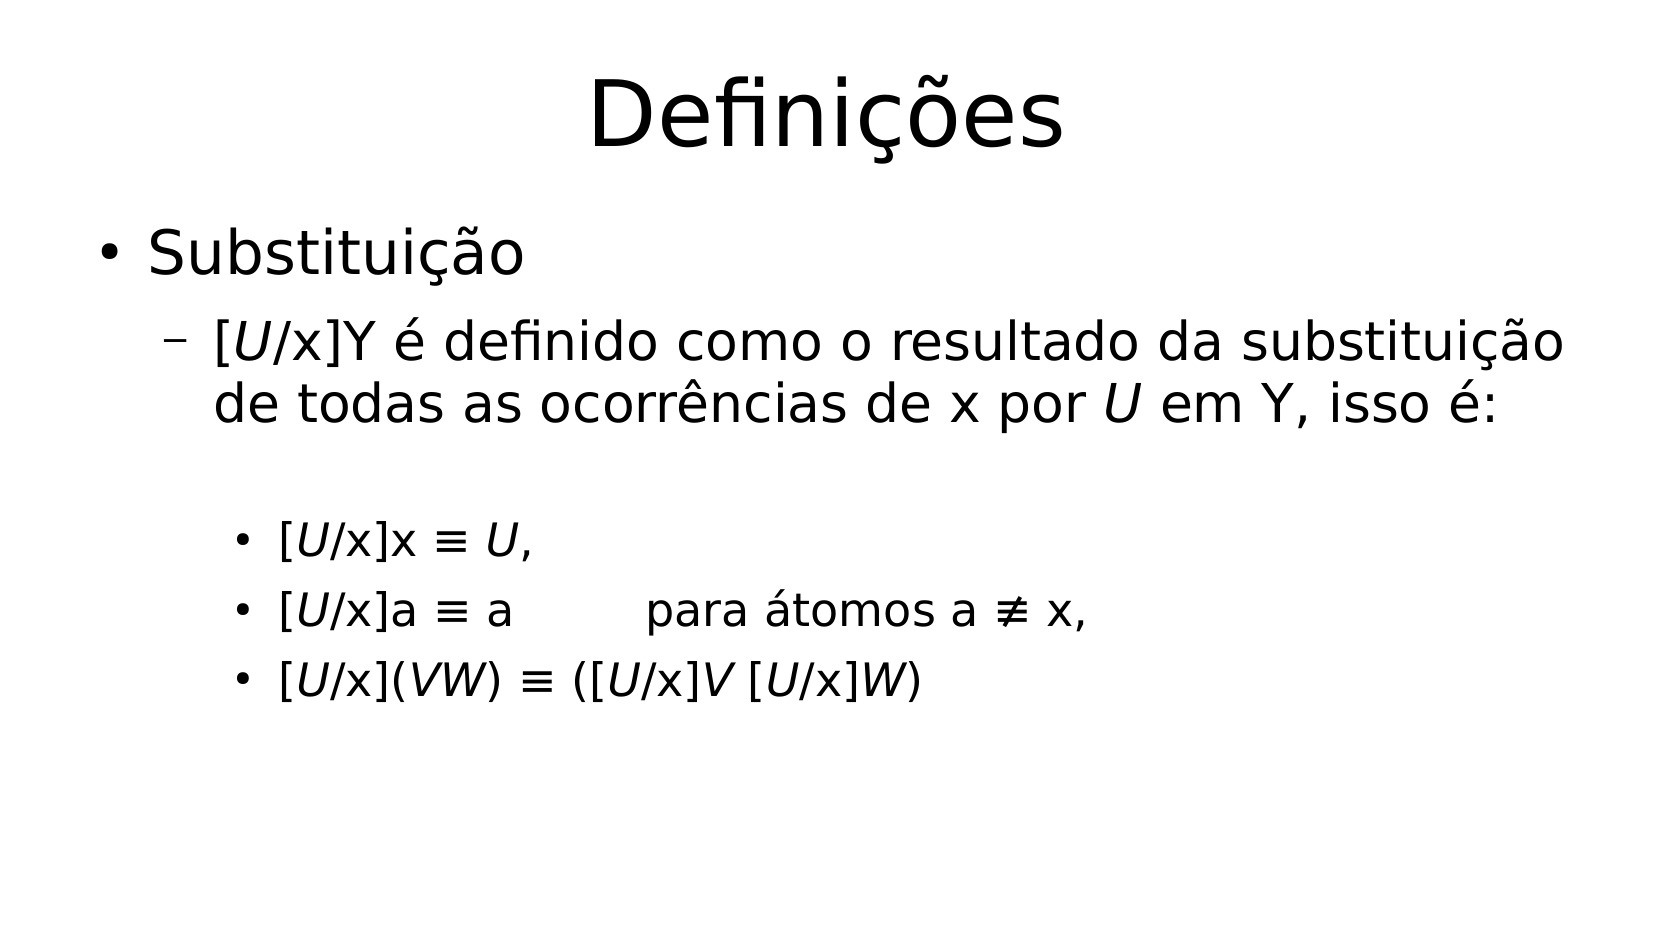

# Definições
Substituição
[U/x]Y é definido como o resultado da substituição de todas as ocorrências de x por U em Y, isso é:
[U/x]x ≡ U,
[U/x]a ≡ a para átomos a ≢ x,
[U/x](VW) ≡ ([U/x]V [U/x]W)